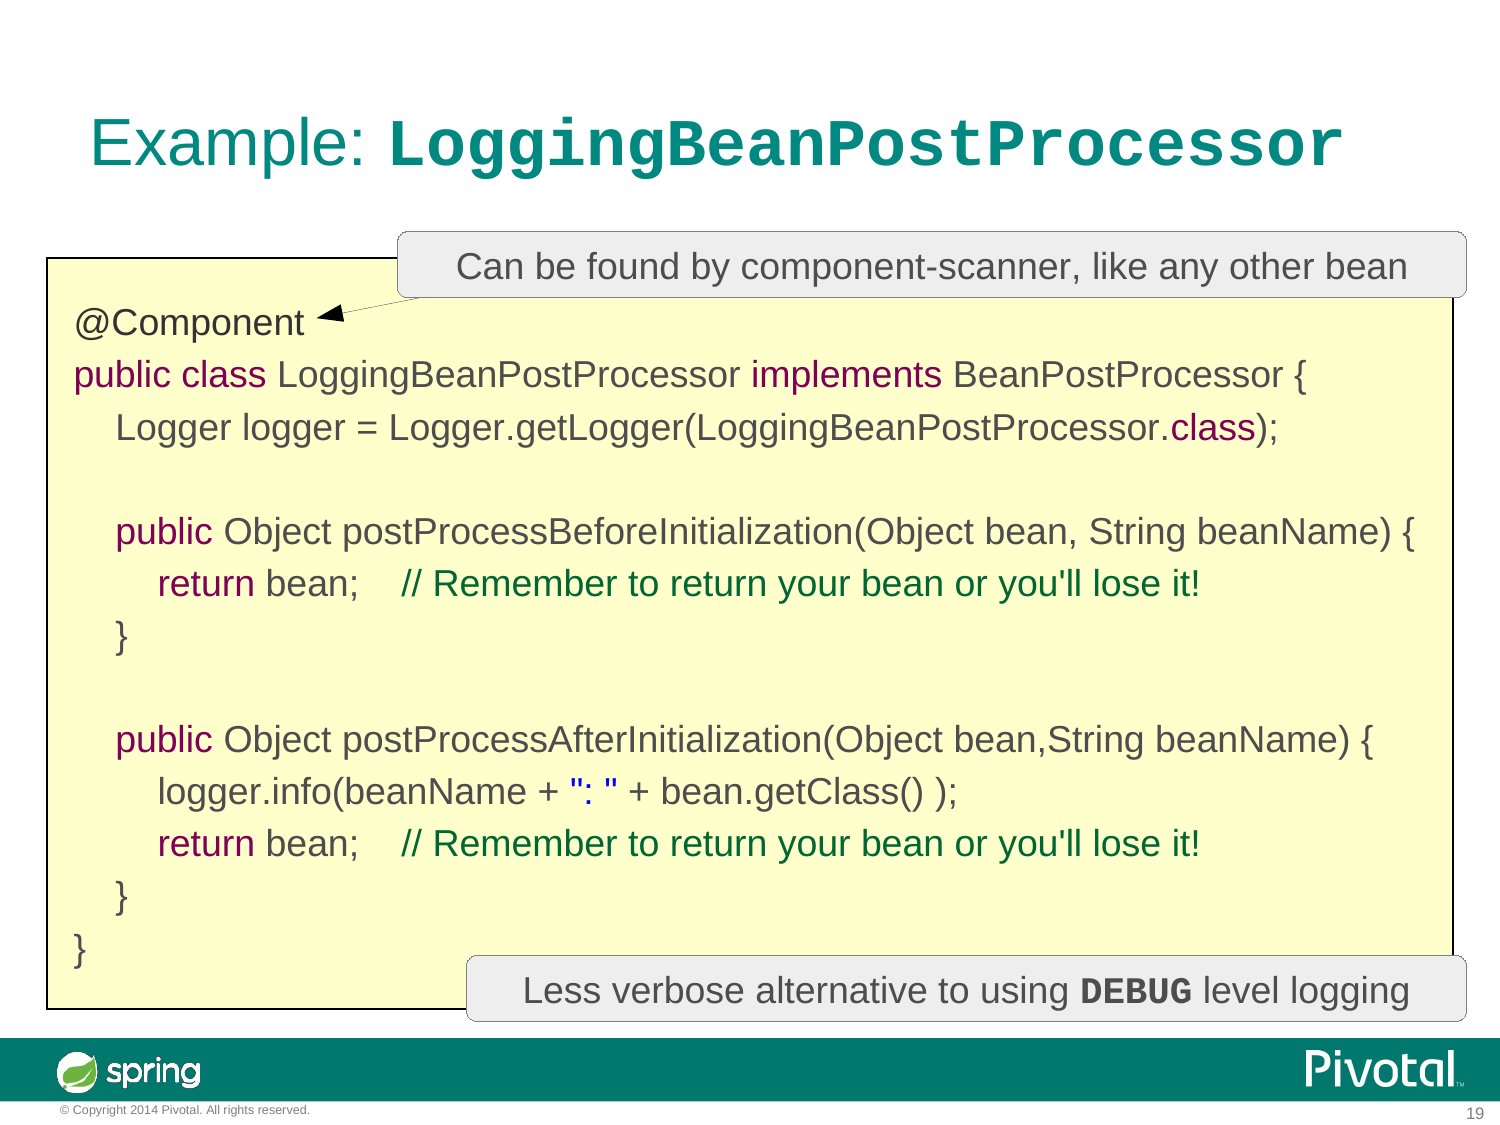

# Example: LoggingBeanPostProcessor
Can be found by component-scanner, like any other bean
@Component
public class LoggingBeanPostProcessor implements BeanPostProcessor {
 Logger logger = Logger.getLogger(LoggingBeanPostProcessor.class);
 public Object postProcessBeforeInitialization(Object bean, String beanName) {
 return bean; // Remember to return your bean or you'll lose it!
 }
 public Object postProcessAfterInitialization(Object bean,String beanName) {
 logger.info(beanName + ": " + bean.getClass() );
 return bean; // Remember to return your bean or you'll lose it!
 }
}
Less verbose alternative to using DEBUG level logging